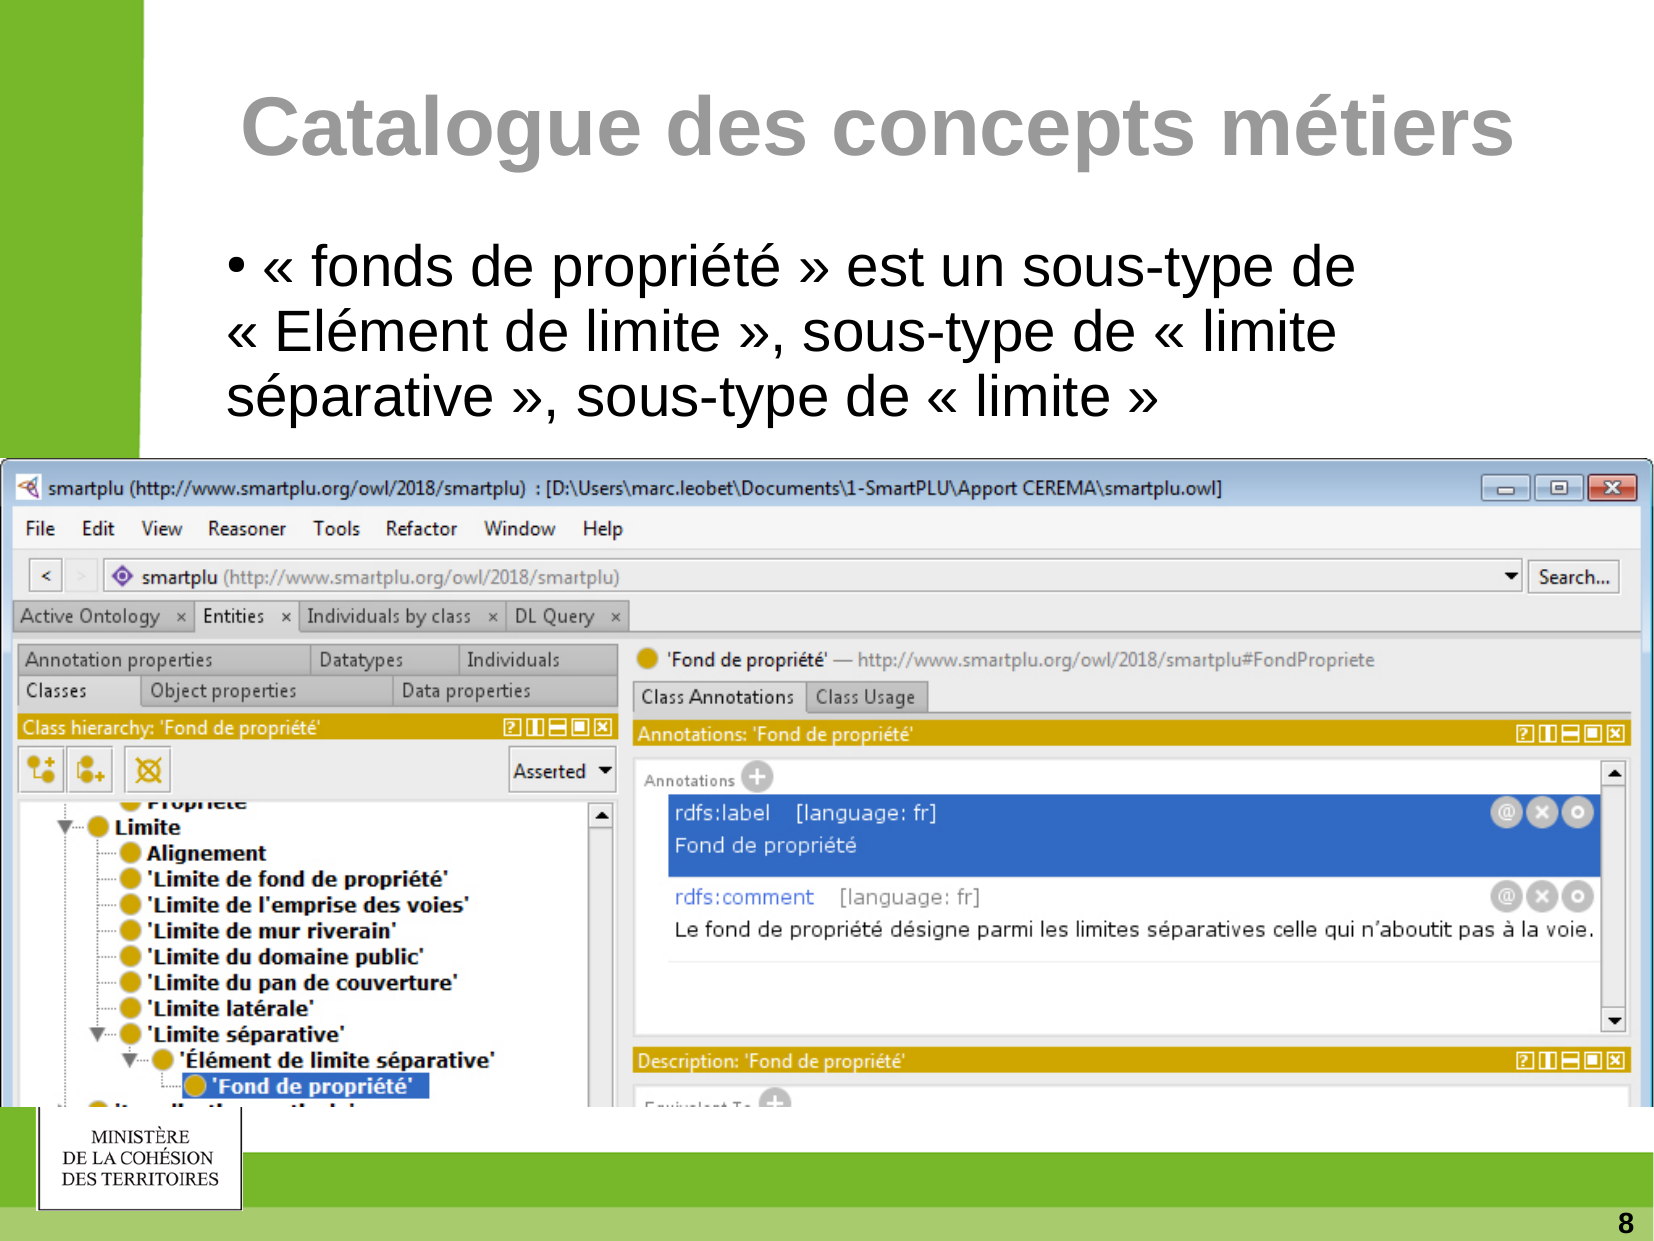

# Catalogue des concepts métiers
 « fonds de propriété » est un sous-type de « Elément de limite », sous-type de « limite séparative », sous-type de « limite »